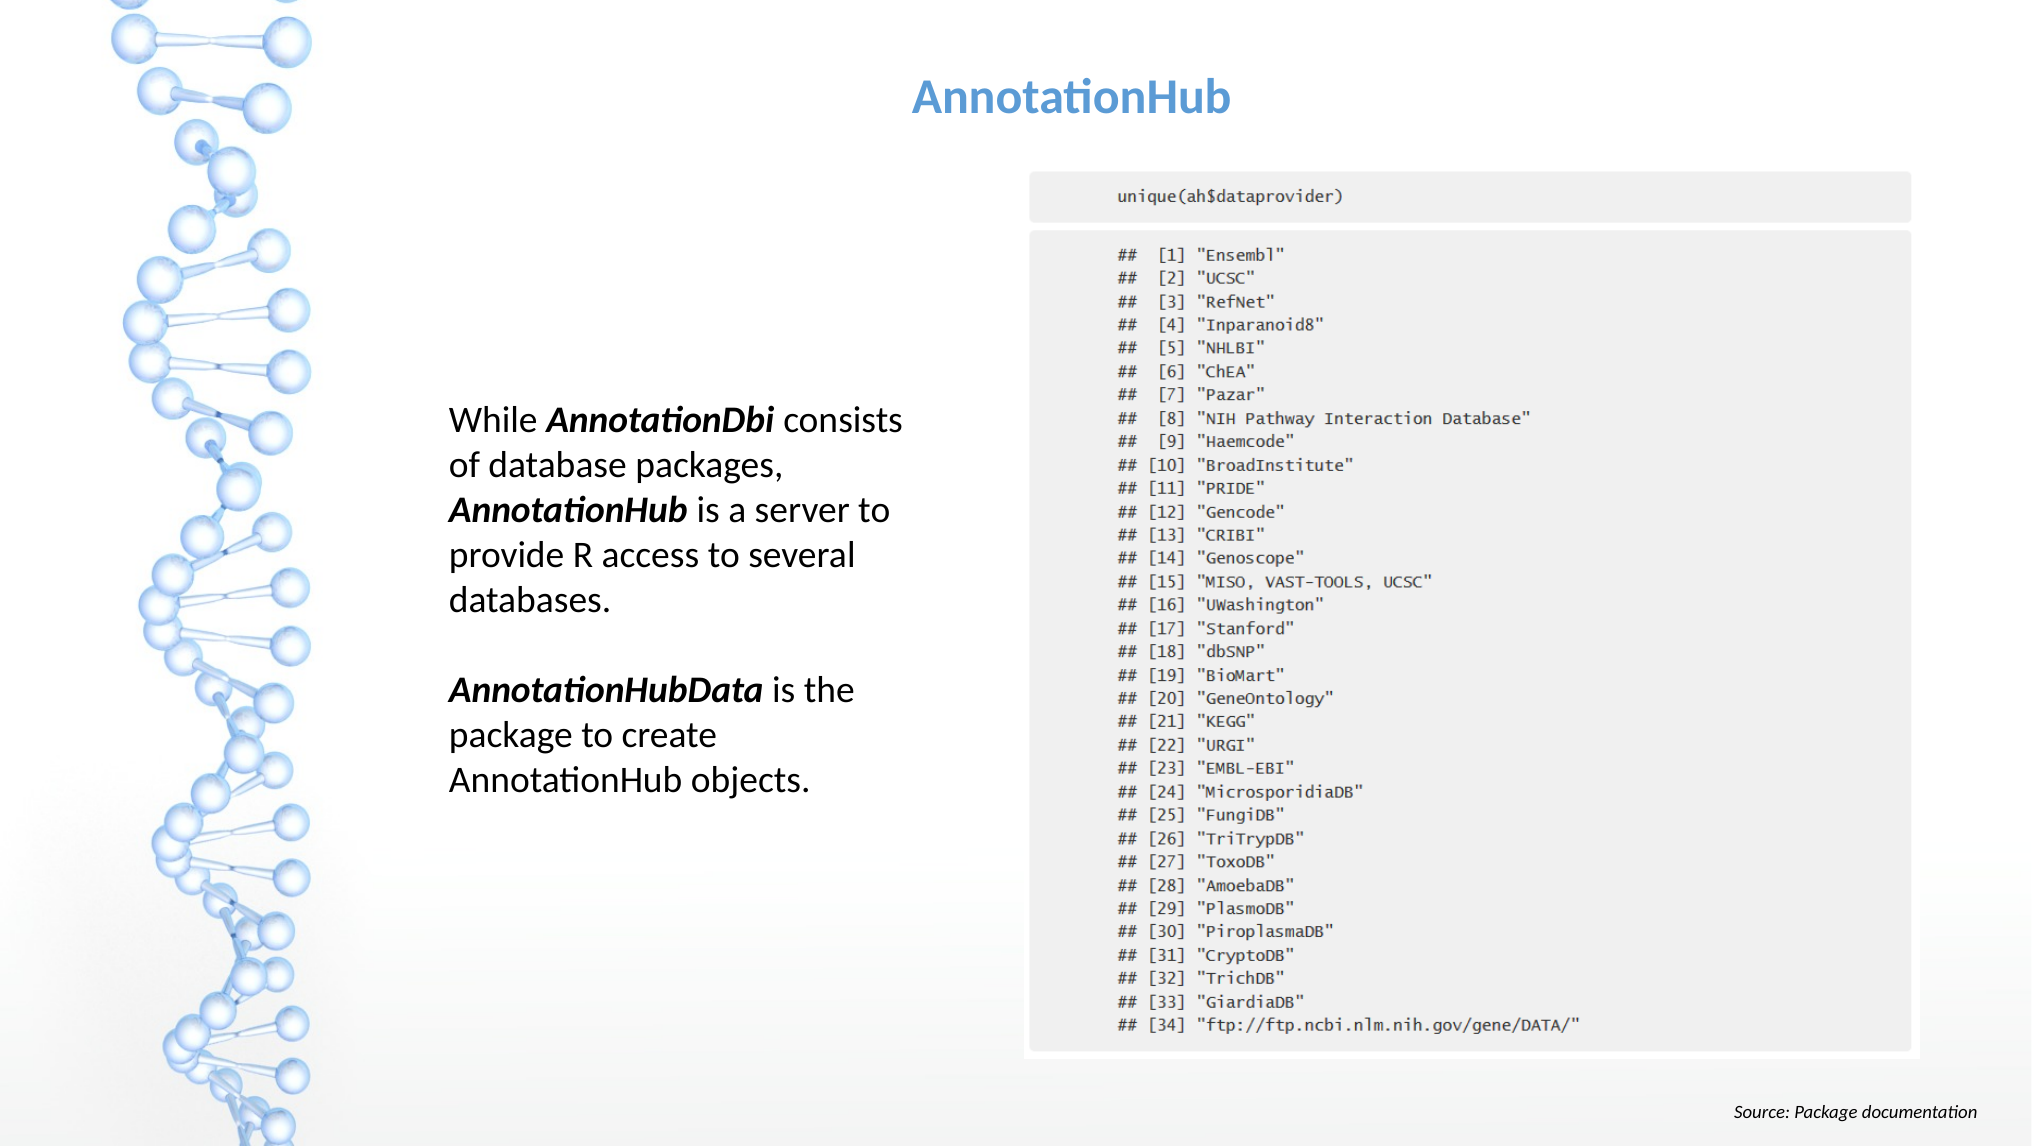

AnnotationHub
While AnnotationDbi consists of database packages, AnnotationHub is a server to provide R access to several databases.
AnnotationHubData is the package to create AnnotationHub objects.
Source: Package documentation